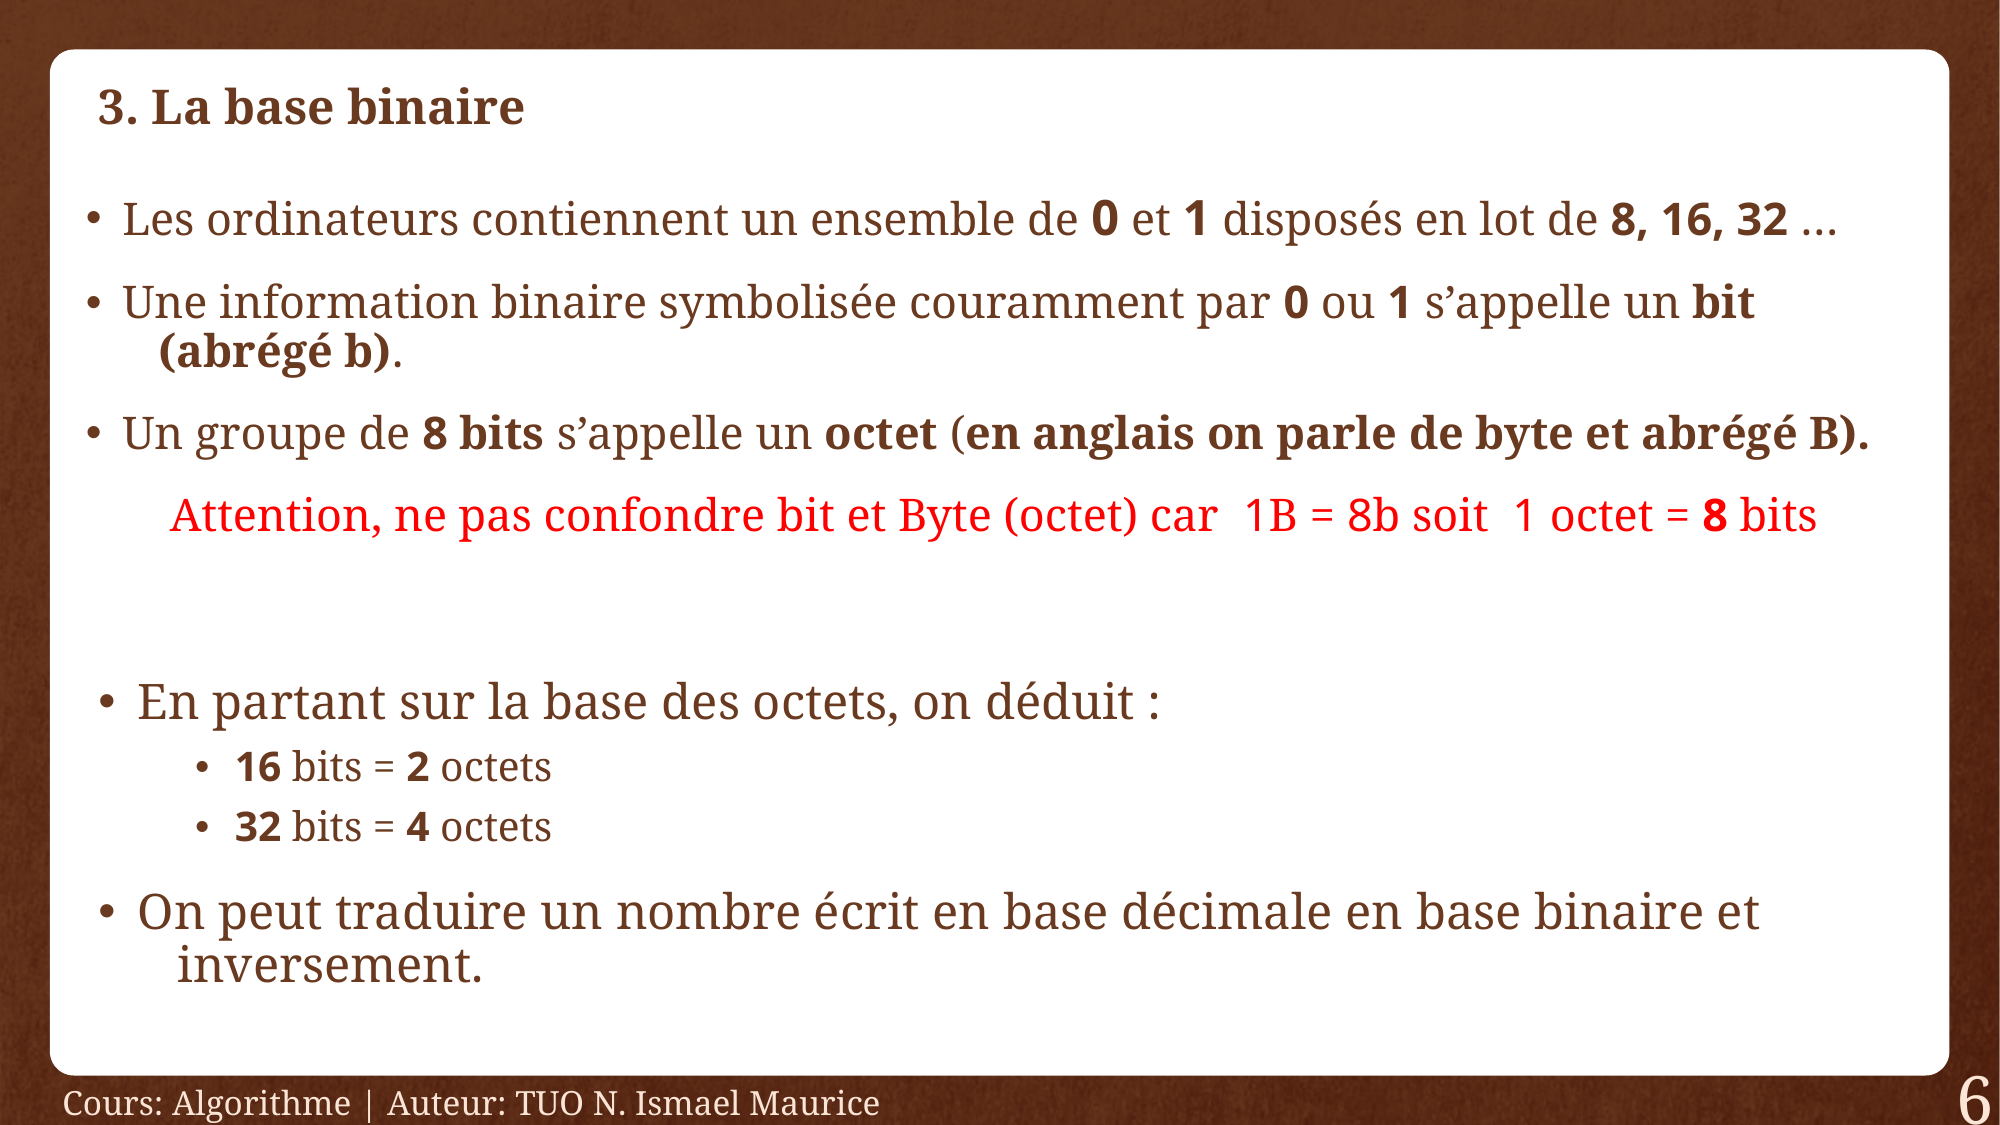

# 3. La base binaire
Les ordinateurs contiennent un ensemble de 0 et 1 disposés en lot de 8, 16, 32 …
Une information binaire symbolisée couramment par 0 ou 1 s’appelle un bit (abrégé b).
Un groupe de 8 bits s’appelle un octet (en anglais on parle de byte et abrégé B).
Attention, ne pas confondre bit et Byte (octet) car 1B = 8b soit 1 octet = 8 bits
En partant sur la base des octets, on déduit :
16 bits = 2 octets
32 bits = 4 octets
On peut traduire un nombre écrit en base décimale en base binaire et inversement.
Cours: Algorithme | Auteur: TUO N. Ismael Maurice